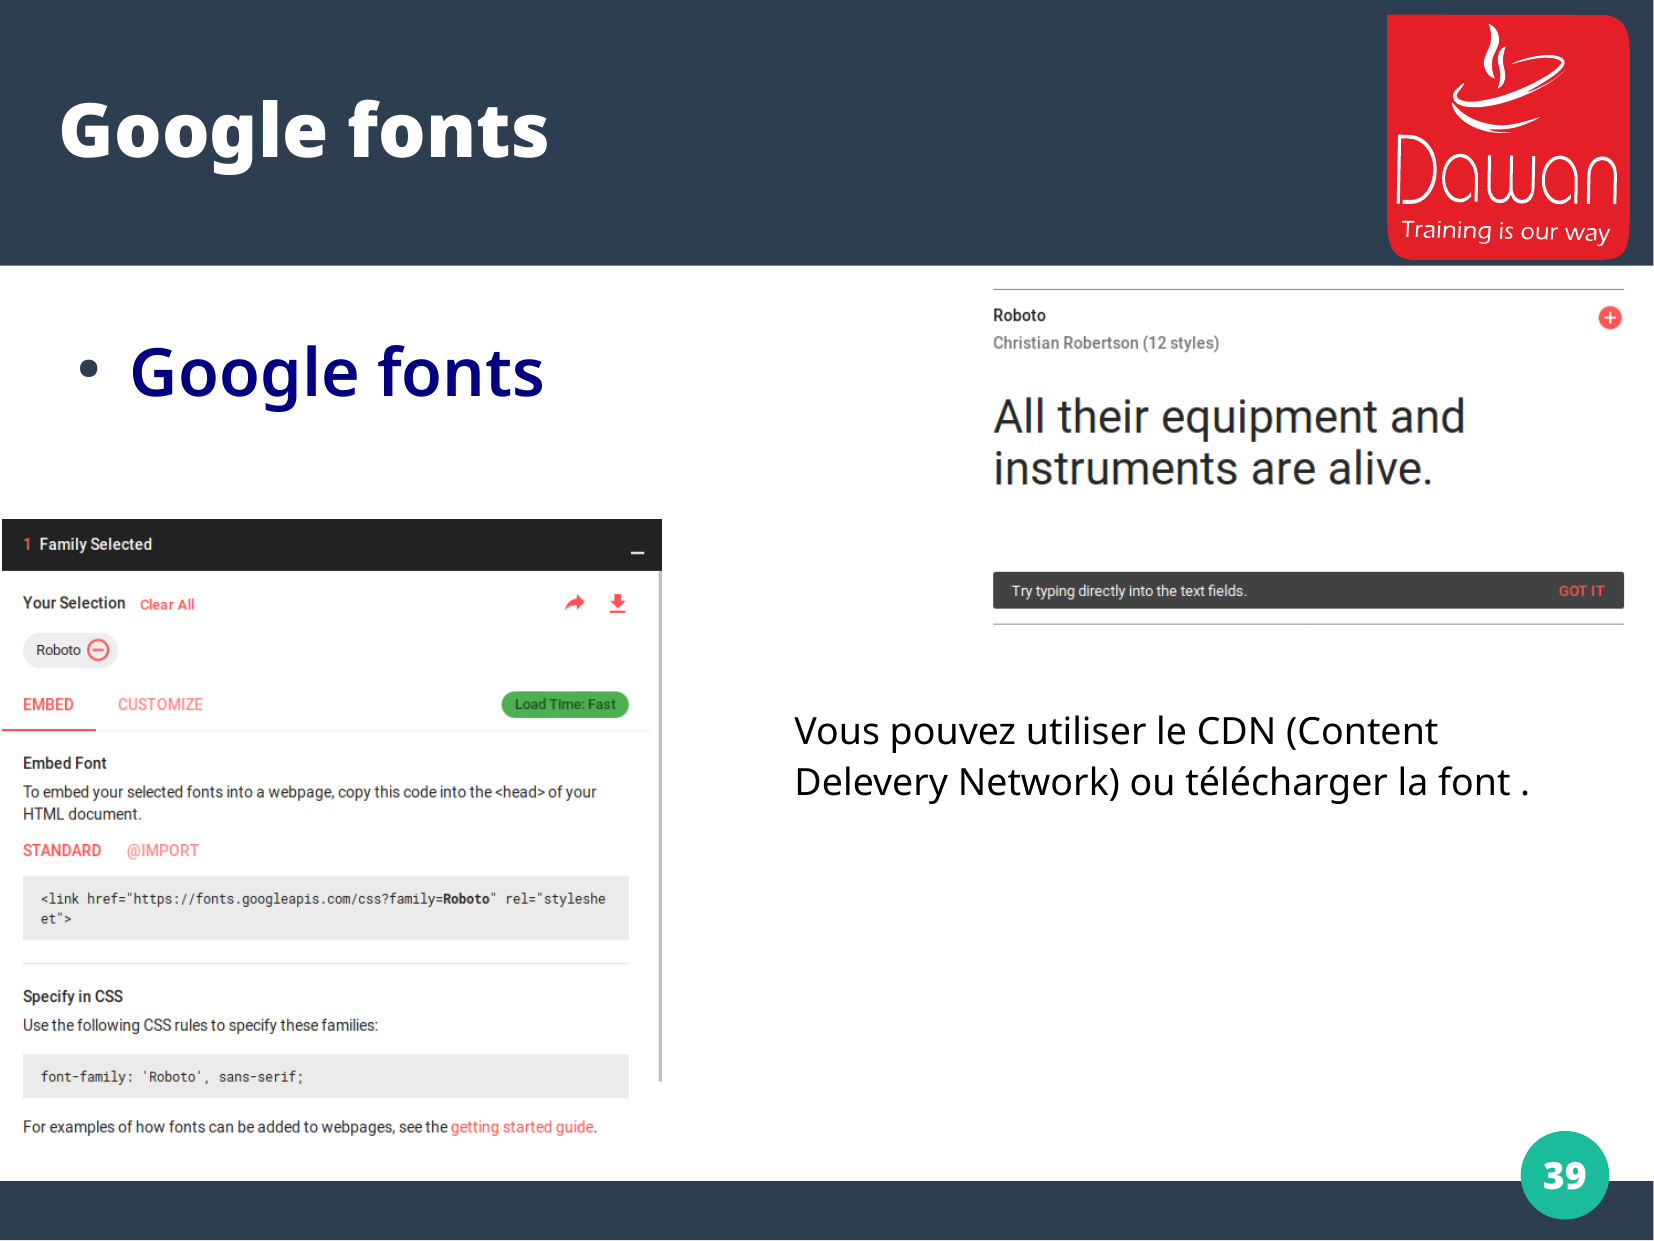

# Google fonts
Google fonts
Vous pouvez utiliser le CDN (Content Delevery Network) ou télécharger la font .
39